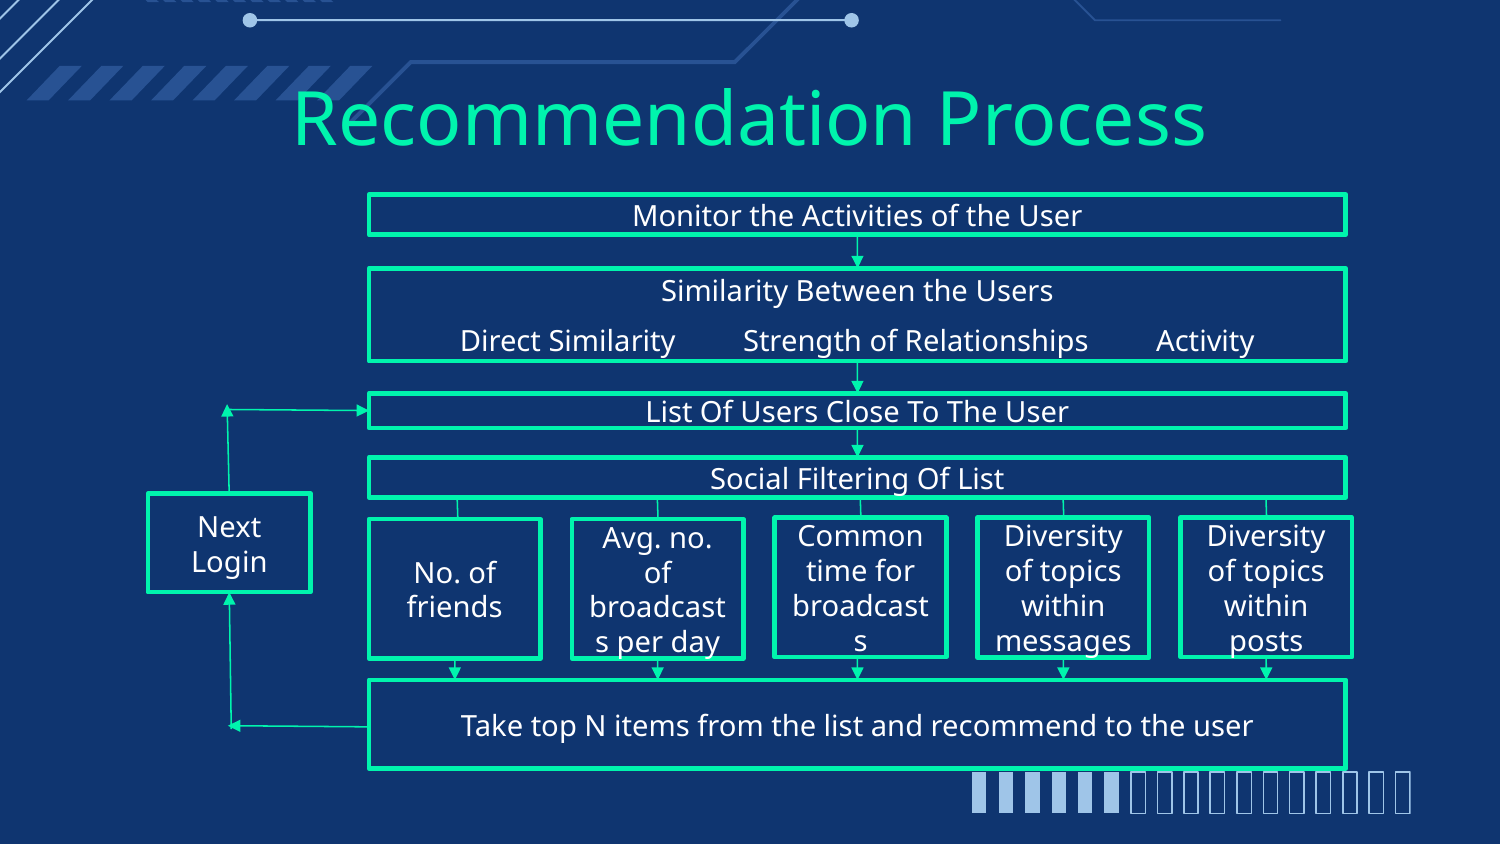

# Recommendation Process
Monitor the Activities of the User
Similarity Between the Users
Direct Similarity Strength of Relationships Activity
List Of Users Close To The User
Social Filtering Of List
Common time for broadcasts
Diversity of topics within messages
Diversity of topics within posts
No. of friends
Avg. no. of broadcasts per day
Take top N items from the list and recommend to the user
Next Login